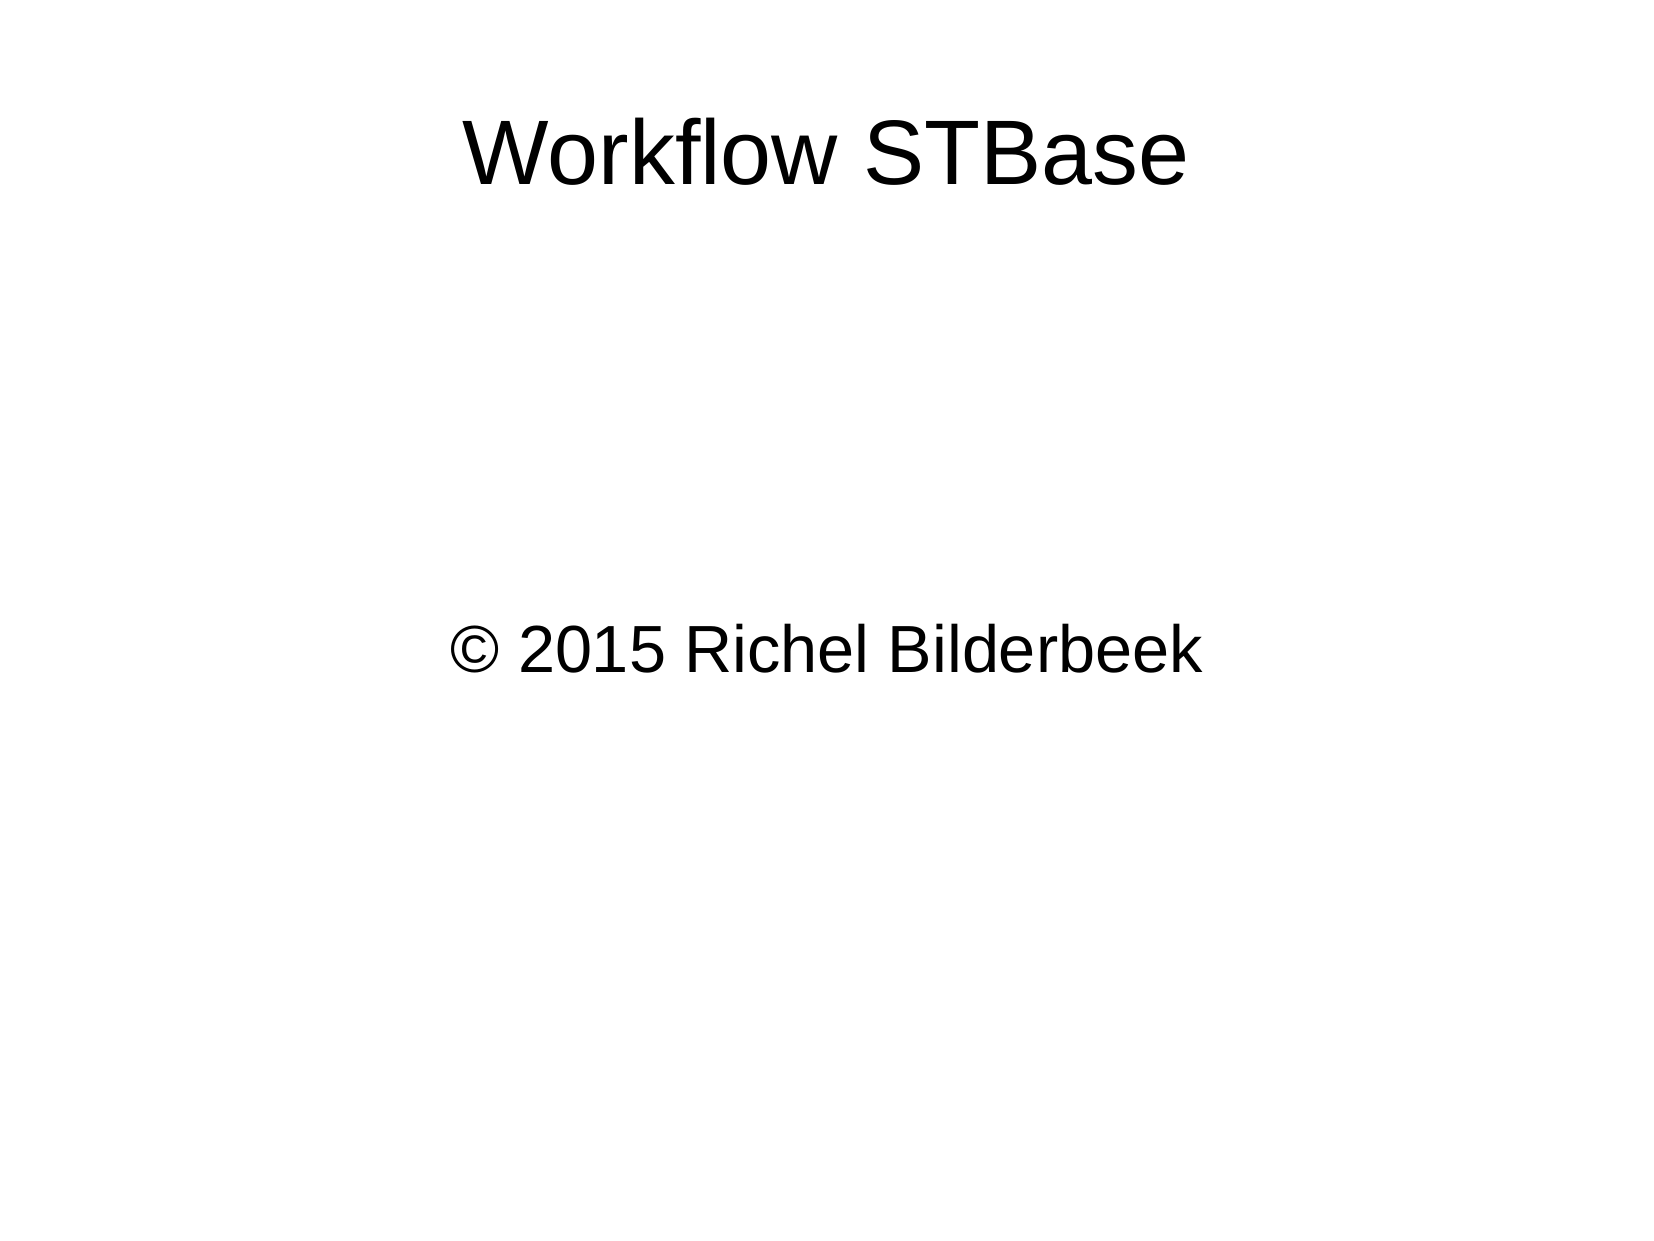

# Workflow STBase
© 2015 Richel Bilderbeek